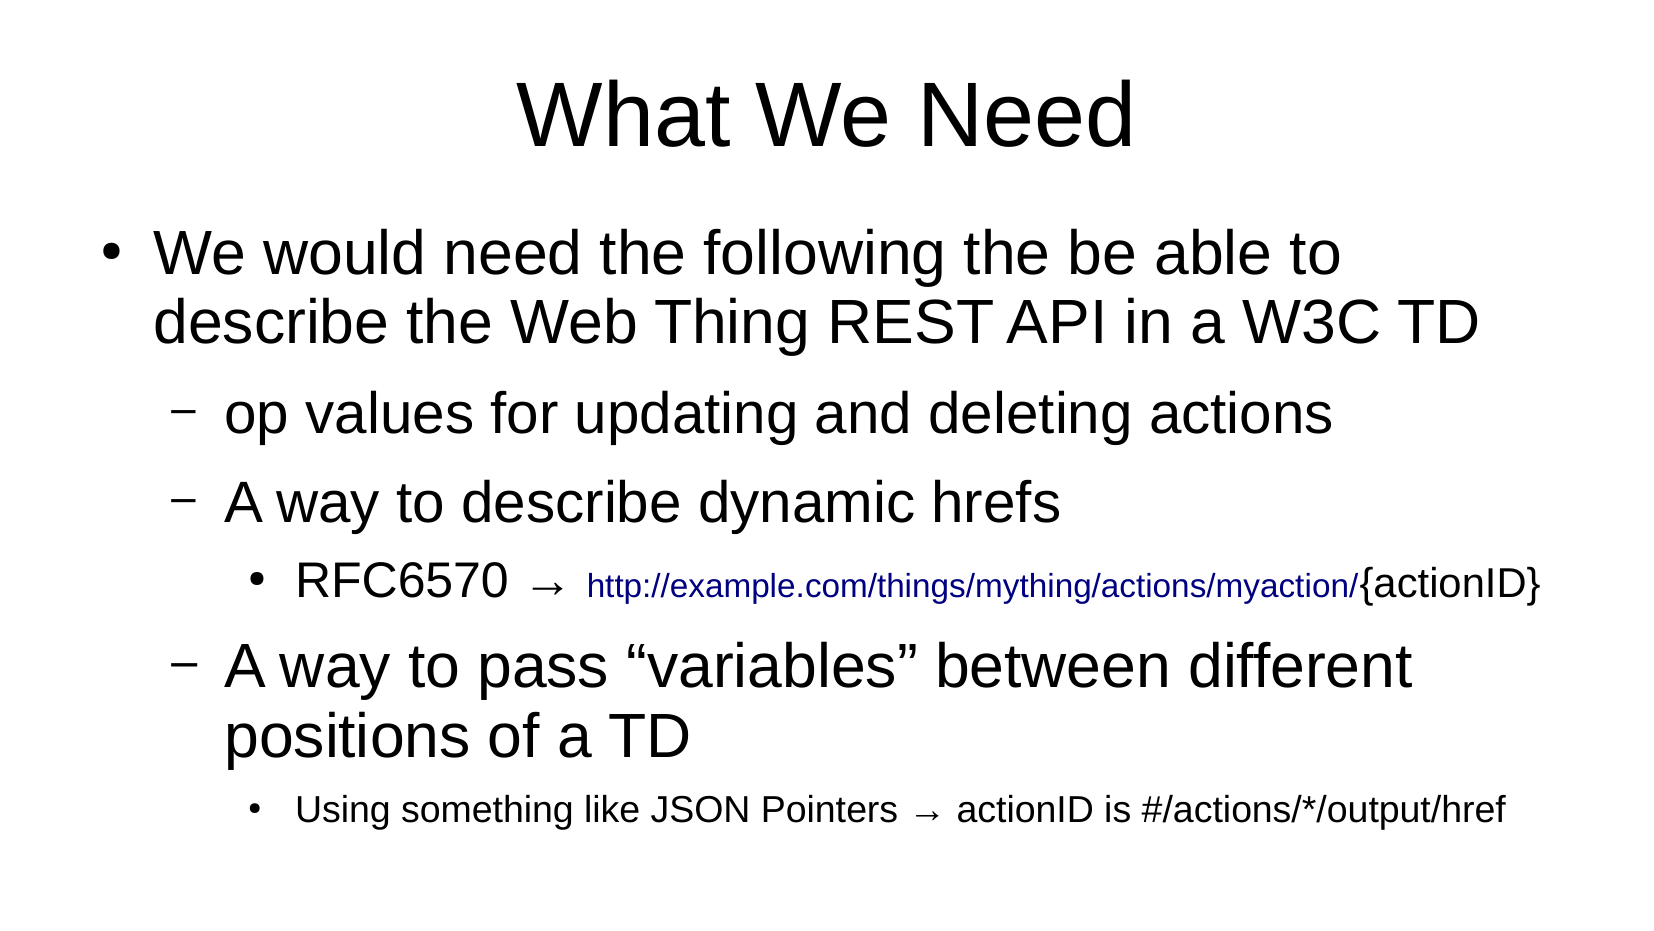

# What We Need
We would need the following the be able to describe the Web Thing REST API in a W3C TD
op values for updating and deleting actions
A way to describe dynamic hrefs
RFC6570 → http://example.com/things/mything/actions/myaction/{actionID}
A way to pass “variables” between different positions of a TD
Using something like JSON Pointers → actionID is #/actions/*/output/href